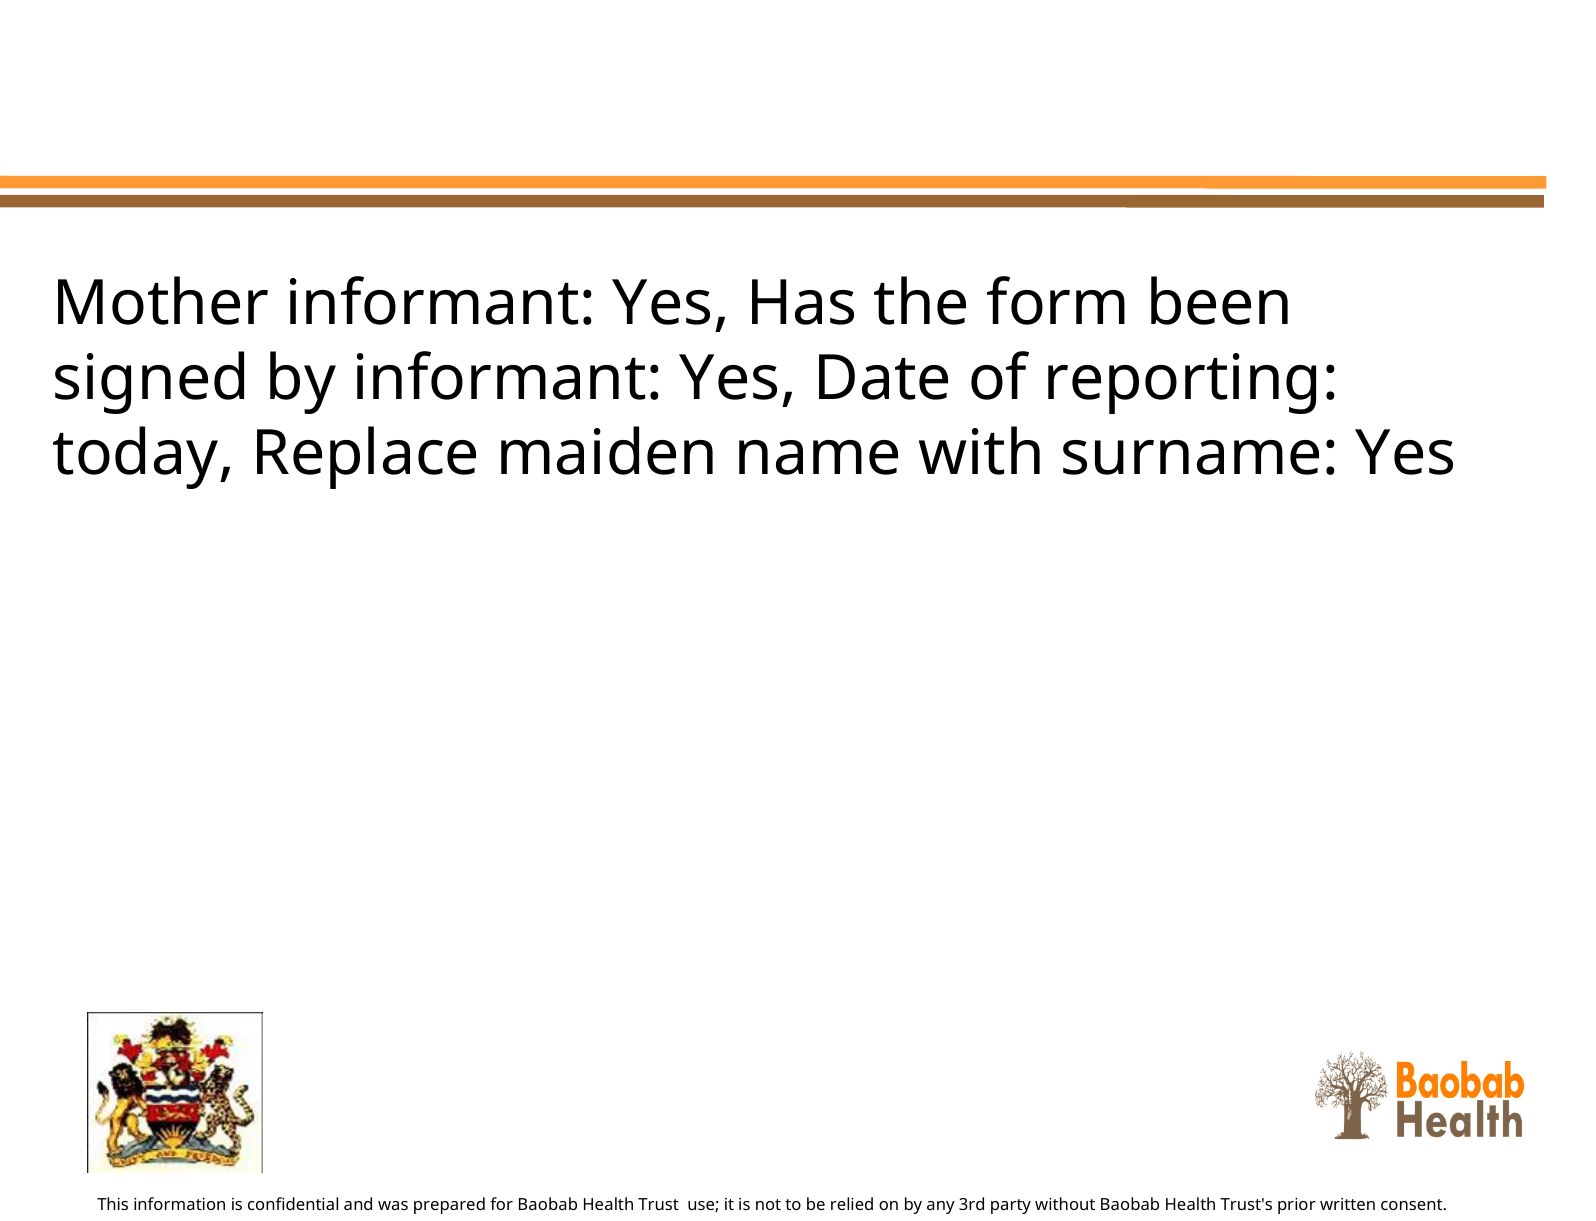

Mother informant: Yes, Has the form been signed by informant: Yes, Date of reporting: today, Replace maiden name with surname: Yes